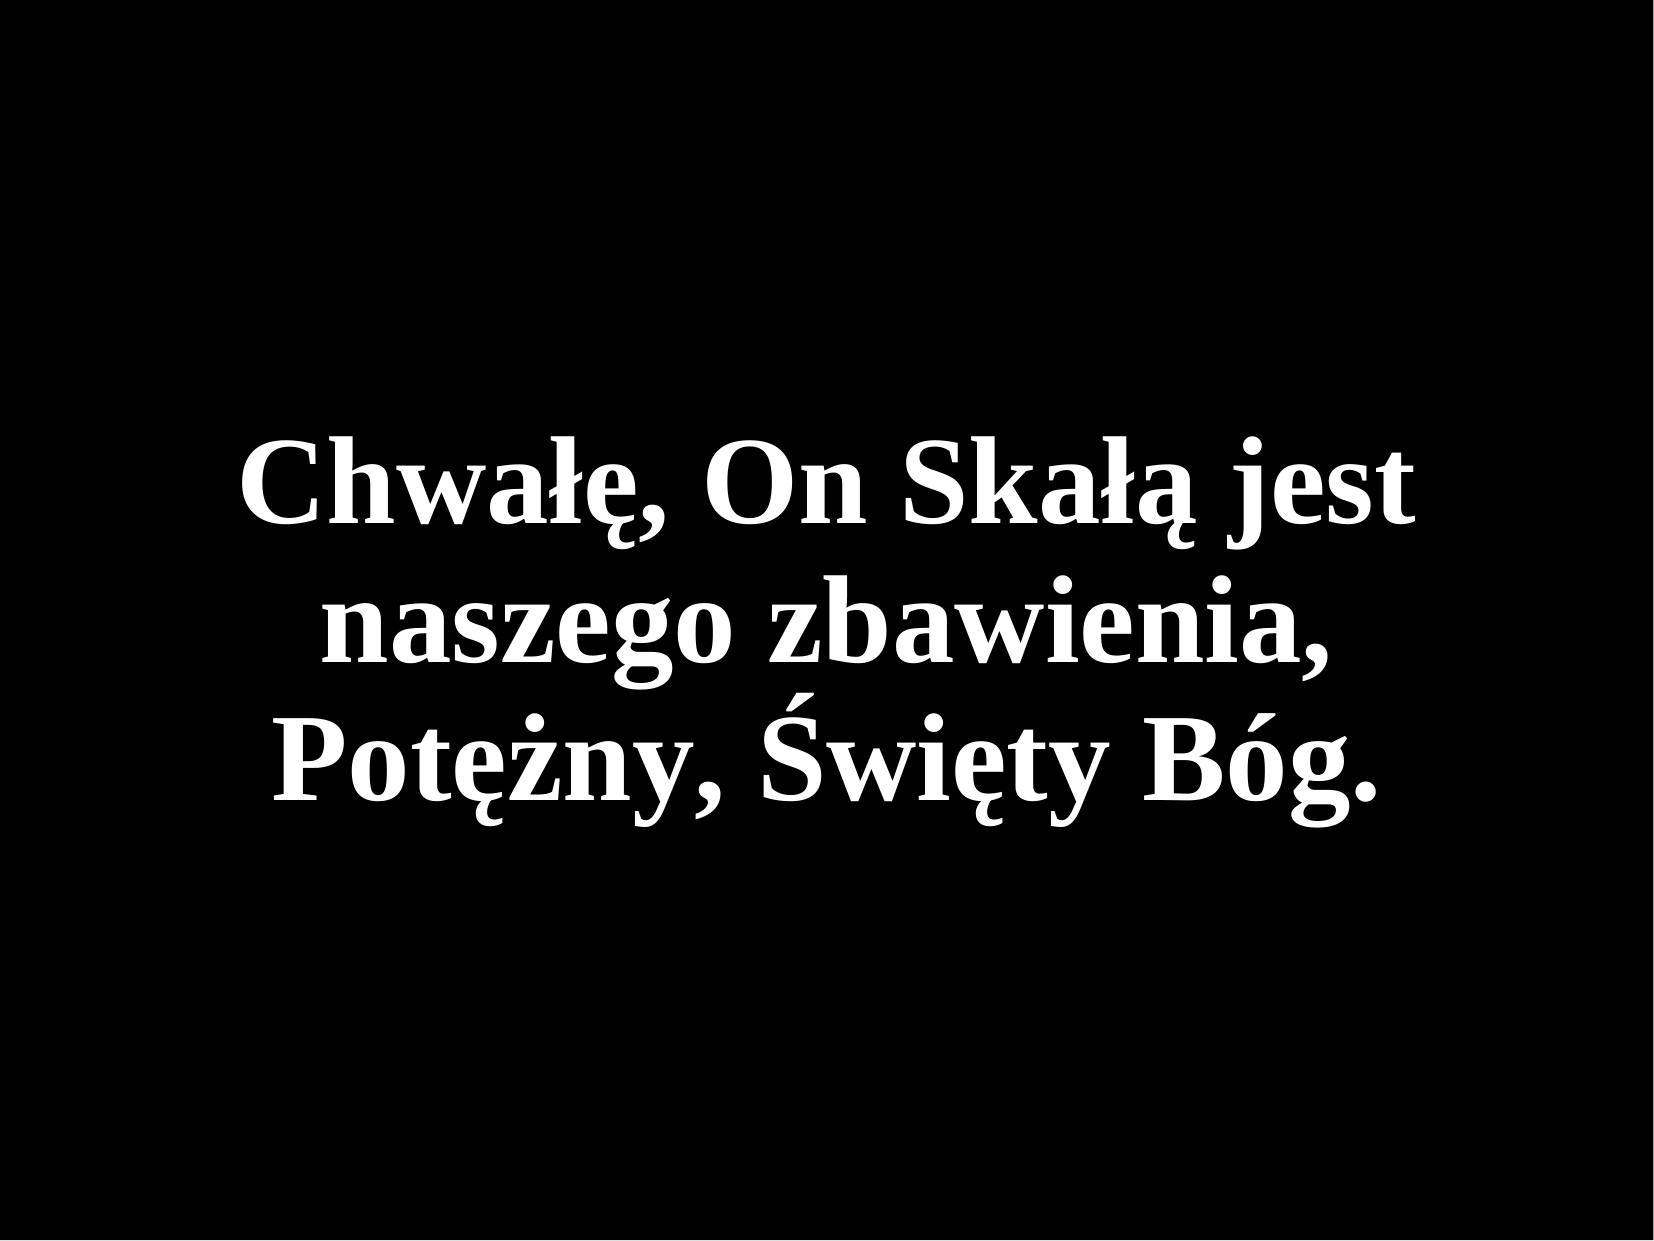

# Chwałę, On Skałą jest naszego zbawienia, Potężny, Święty Bóg.